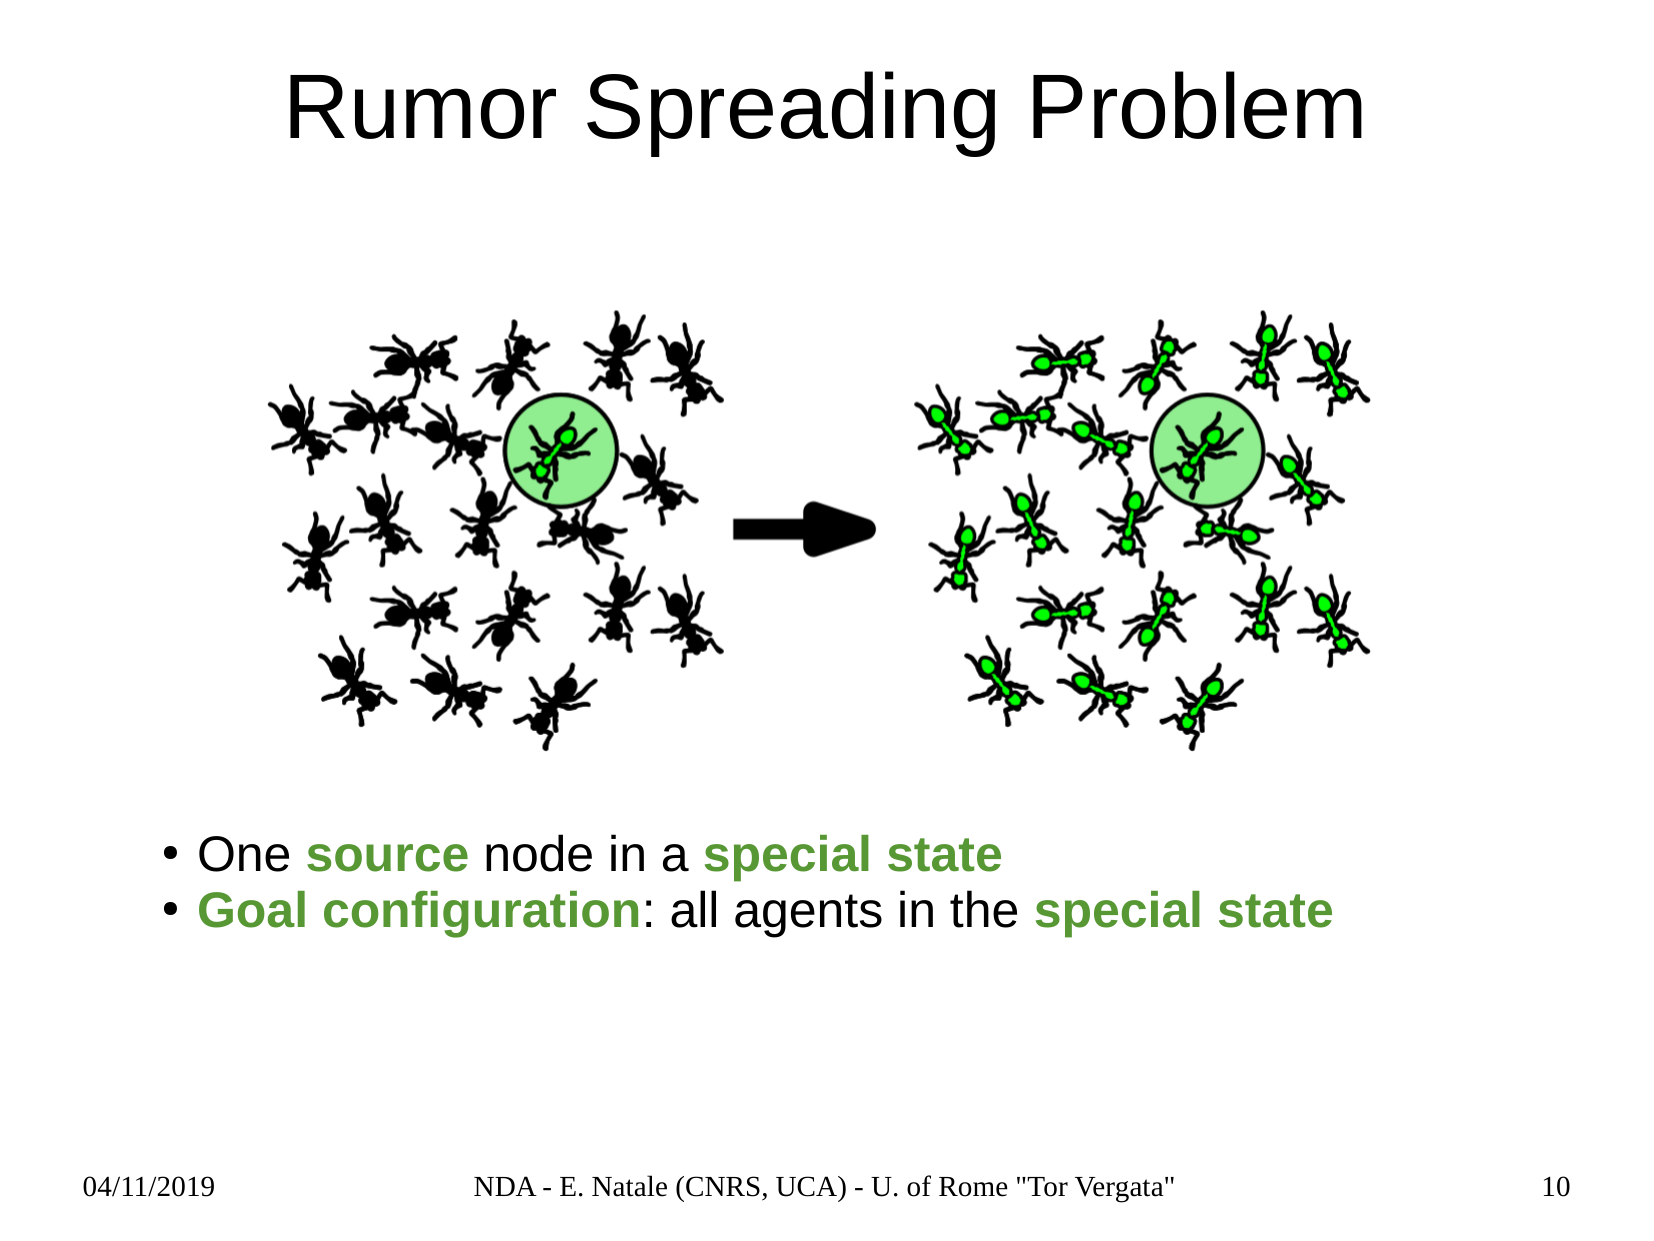

# Rumor Spreading Problem
One source node in a special state
Goal configuration: all agents in the special state
04/11/2019
NDA - E. Natale (CNRS, UCA) - U. of Rome "Tor Vergata"
10